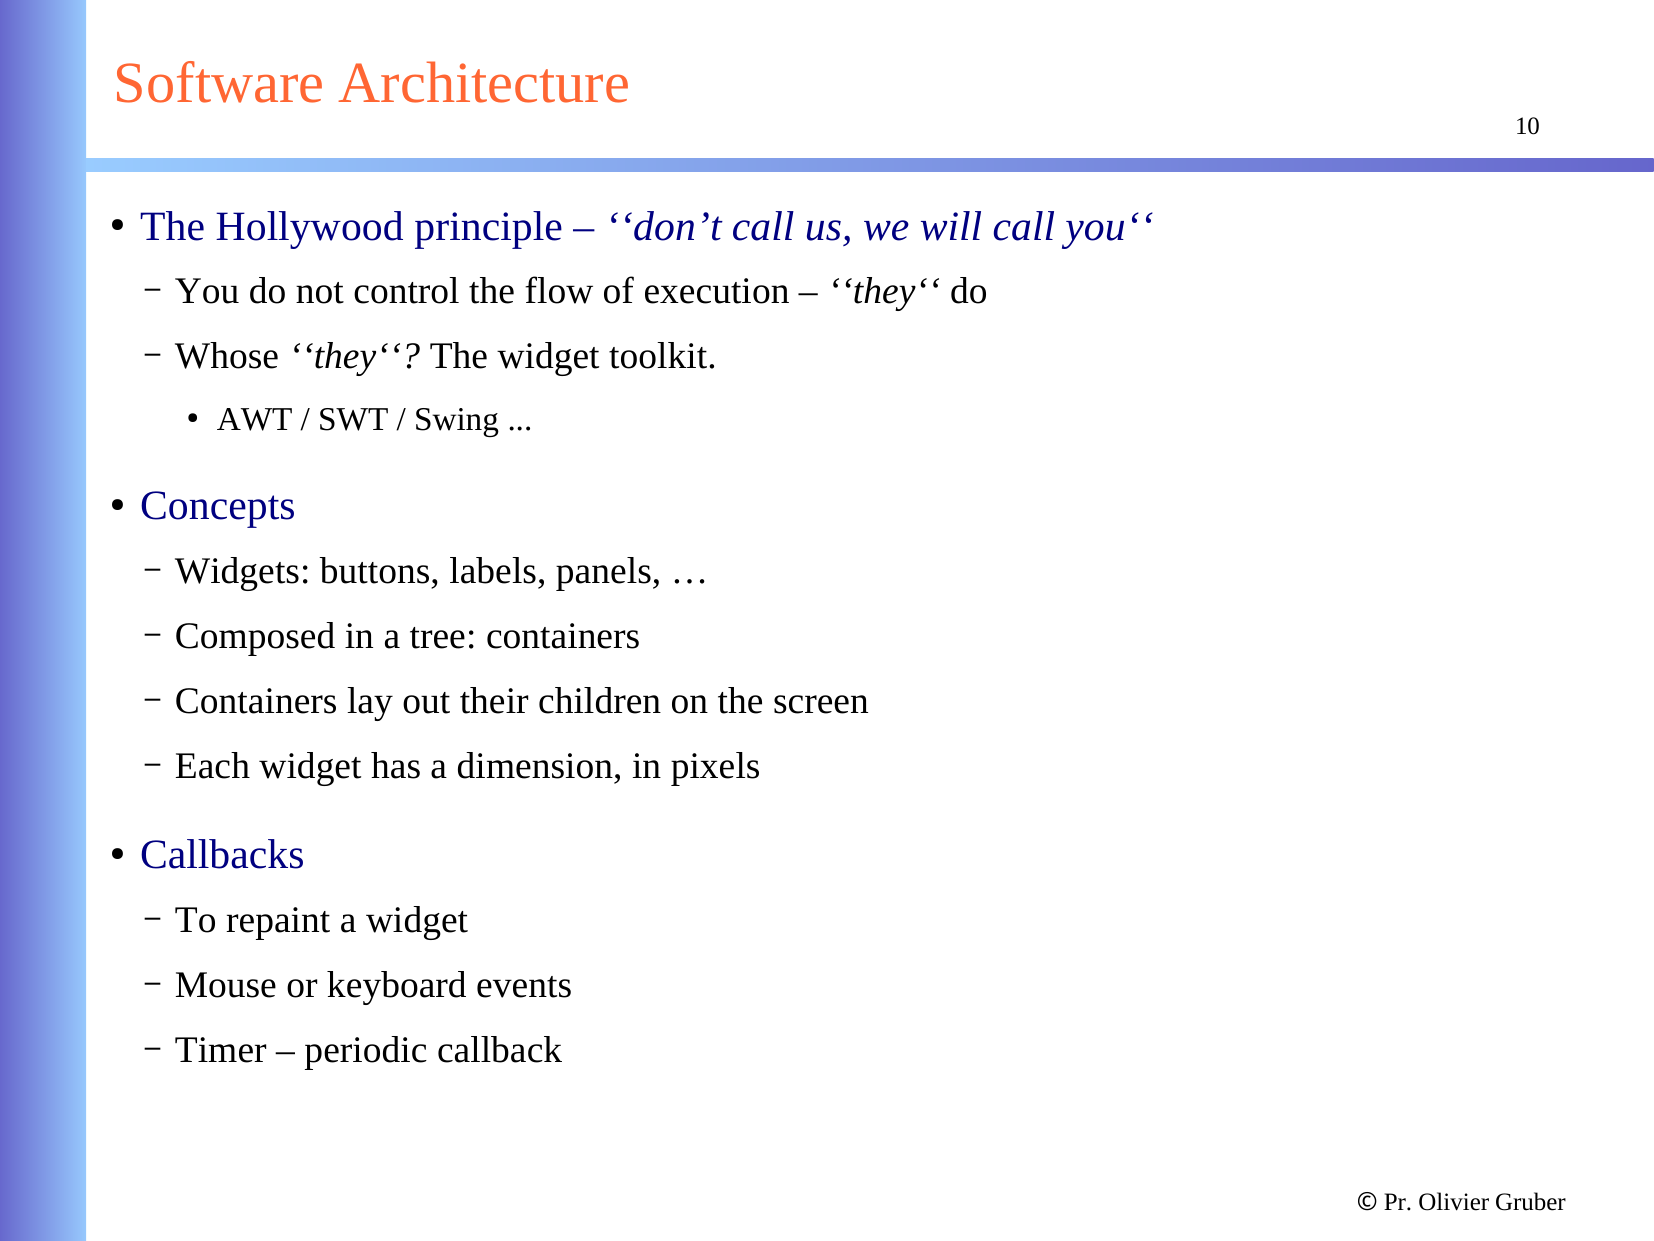

# Software Architecture
The Hollywood principle – ‘‘don’t call us, we will call you‘‘
You do not control the flow of execution – ‘‘they‘‘ do
Whose ‘‘they‘‘? The widget toolkit.
AWT / SWT / Swing ...
Concepts
Widgets: buttons, labels, panels, …
Composed in a tree: containers
Containers lay out their children on the screen
Each widget has a dimension, in pixels
Callbacks
To repaint a widget
Mouse or keyboard events
Timer – periodic callback